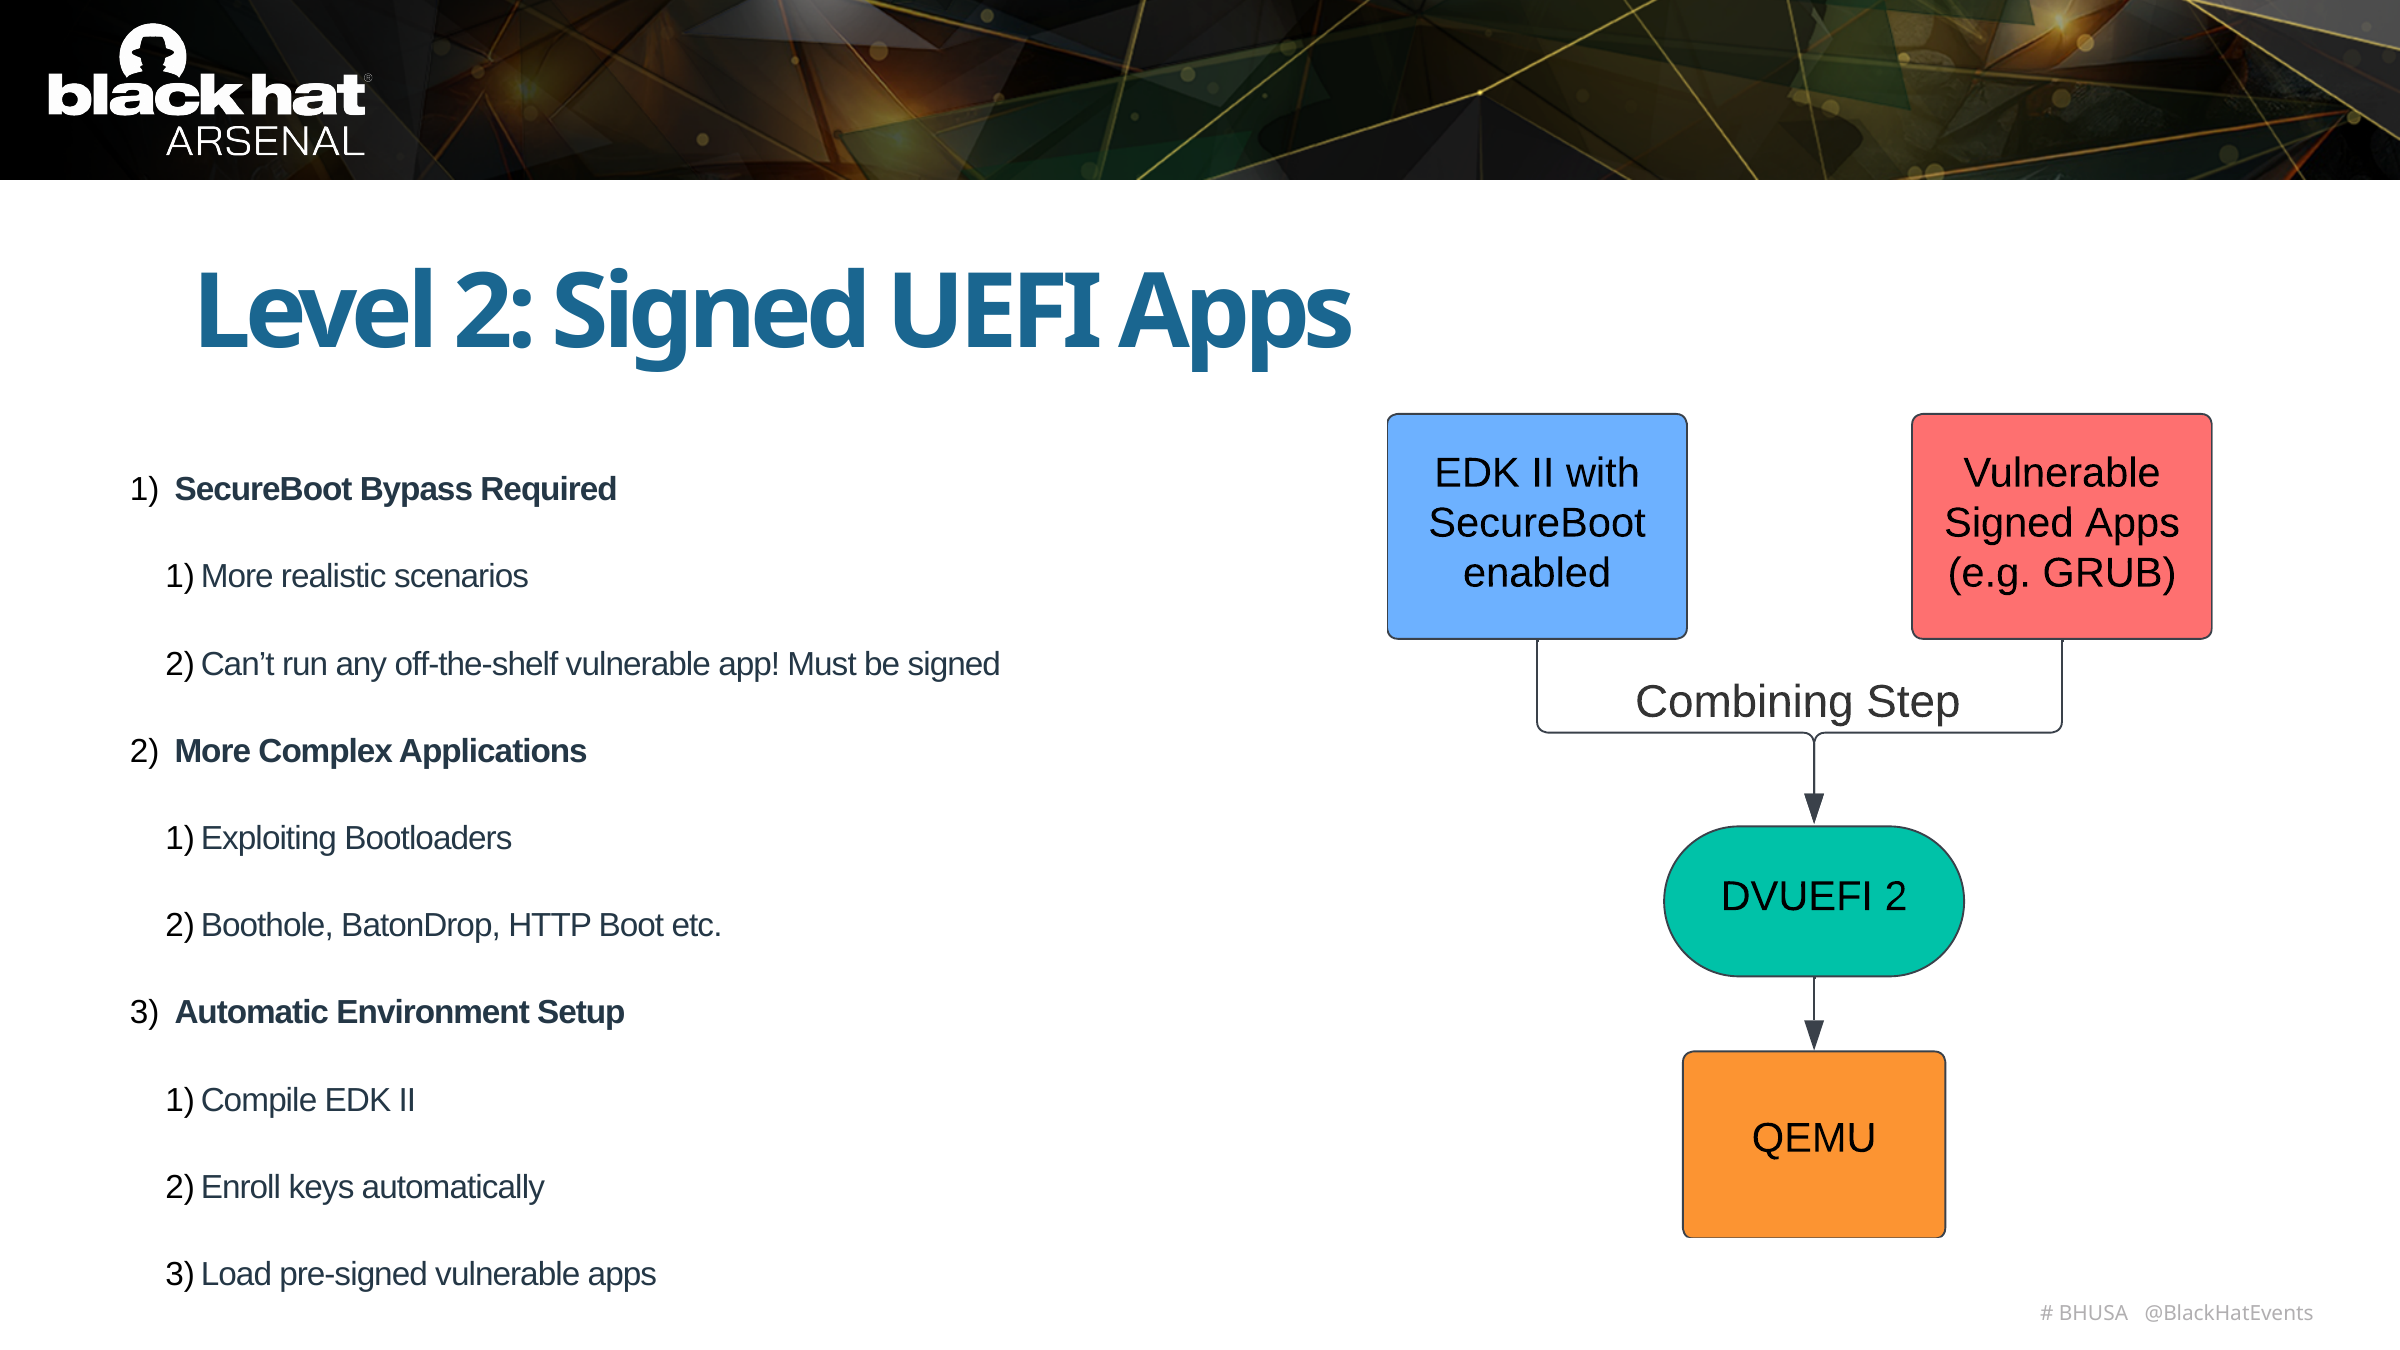

Level 2: Signed UEFI Apps
 SecureBoot Bypass Required
More realistic scenarios
Can’t run any off-the-shelf vulnerable app! Must be signed
 More Complex Applications
Exploiting Bootloaders
Boothole, BatonDrop, HTTP Boot etc.
 Automatic Environment Setup
Compile EDK II
Enroll keys automatically
Load pre-signed vulnerable apps